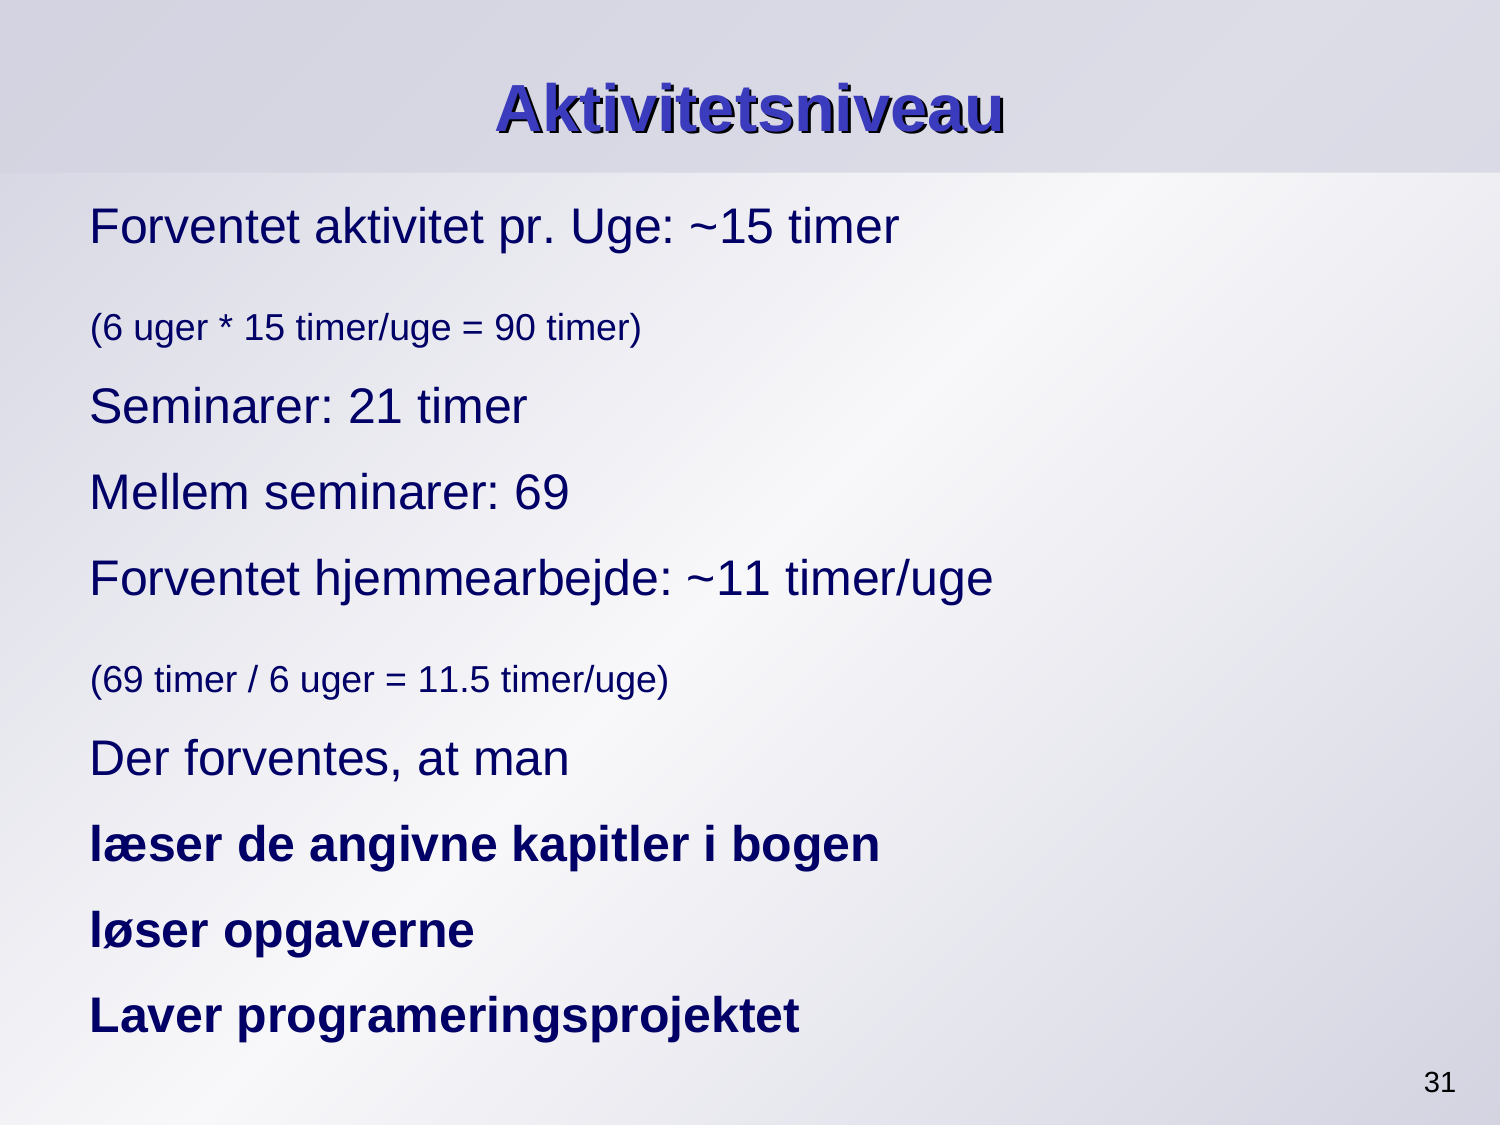

# Aktivitetsniveau
Forventet aktivitet pr. Uge: ~15 timer
(6 uger * 15 timer/uge = 90 timer)
Seminarer: 21 timer
Mellem seminarer: 69
Forventet hjemmearbejde: ~11 timer/uge
(69 timer / 6 uger = 11.5 timer/uge)
Der forventes, at man
læser de angivne kapitler i bogen
løser opgaverne
Laver programeringsprojektet
31